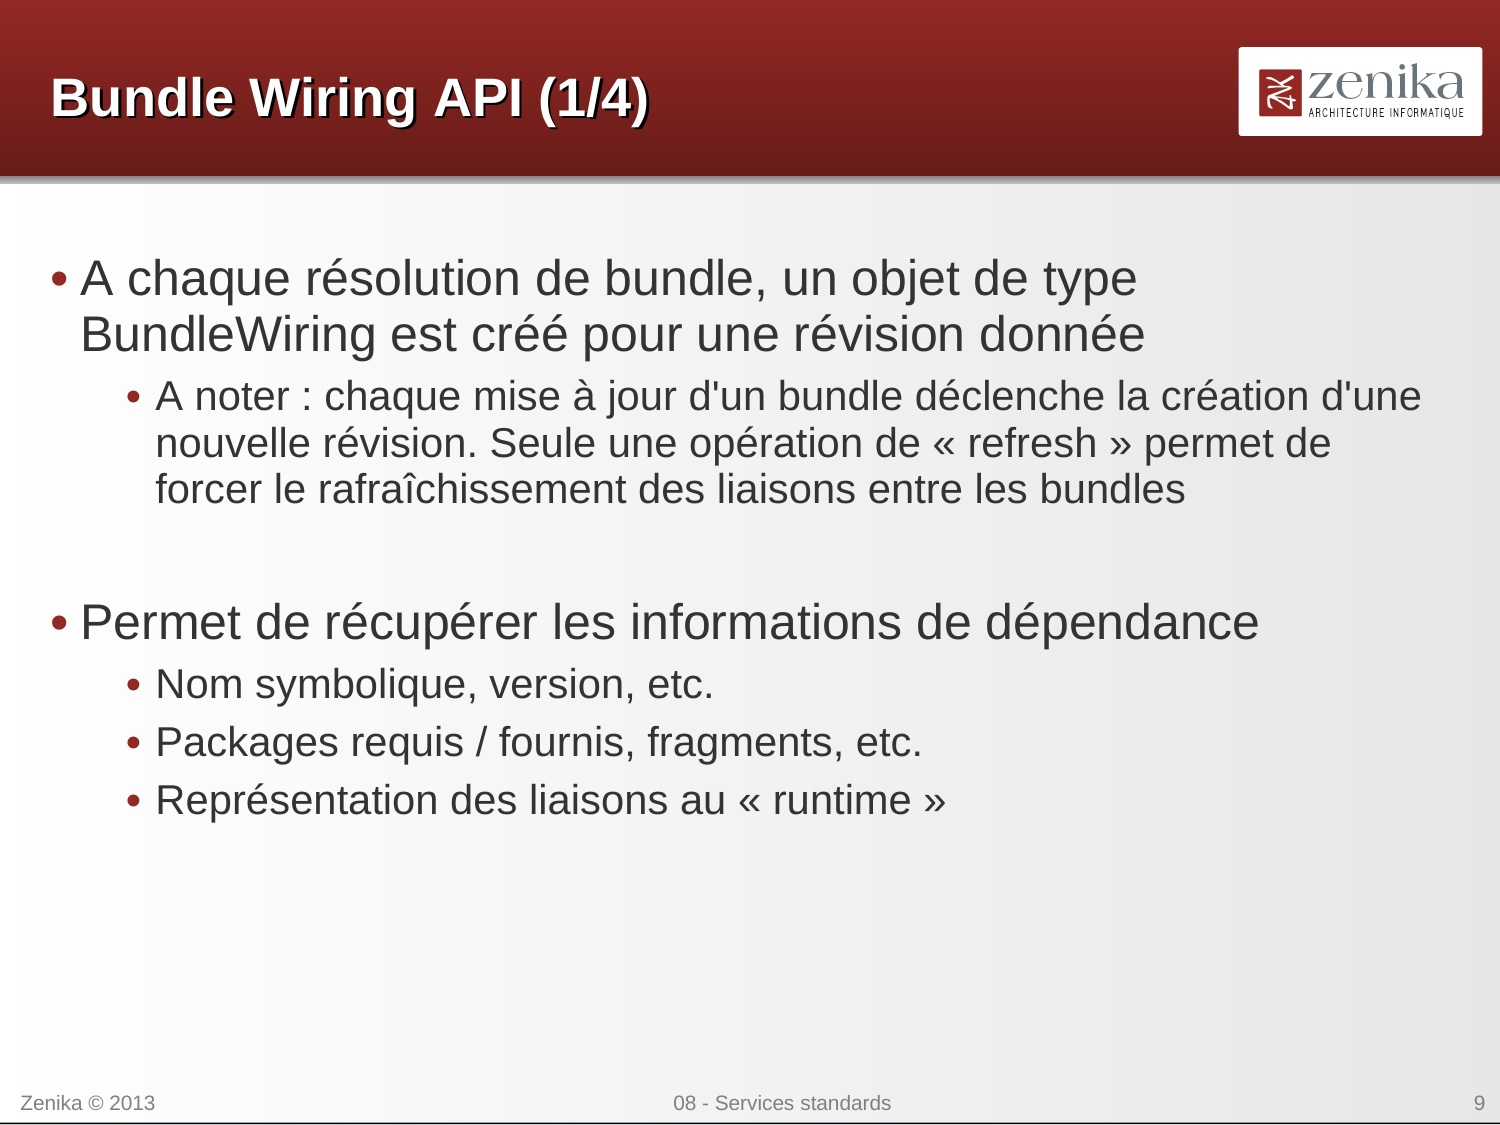

# Bundle Wiring API (1/4)
A chaque résolution de bundle, un objet de type BundleWiring est créé pour une révision donnée
A noter : chaque mise à jour d'un bundle déclenche la création d'une nouvelle révision. Seule une opération de « refresh » permet de forcer le rafraîchissement des liaisons entre les bundles
Permet de récupérer les informations de dépendance
Nom symbolique, version, etc.
Packages requis / fournis, fragments, etc.
Représentation des liaisons au « runtime »